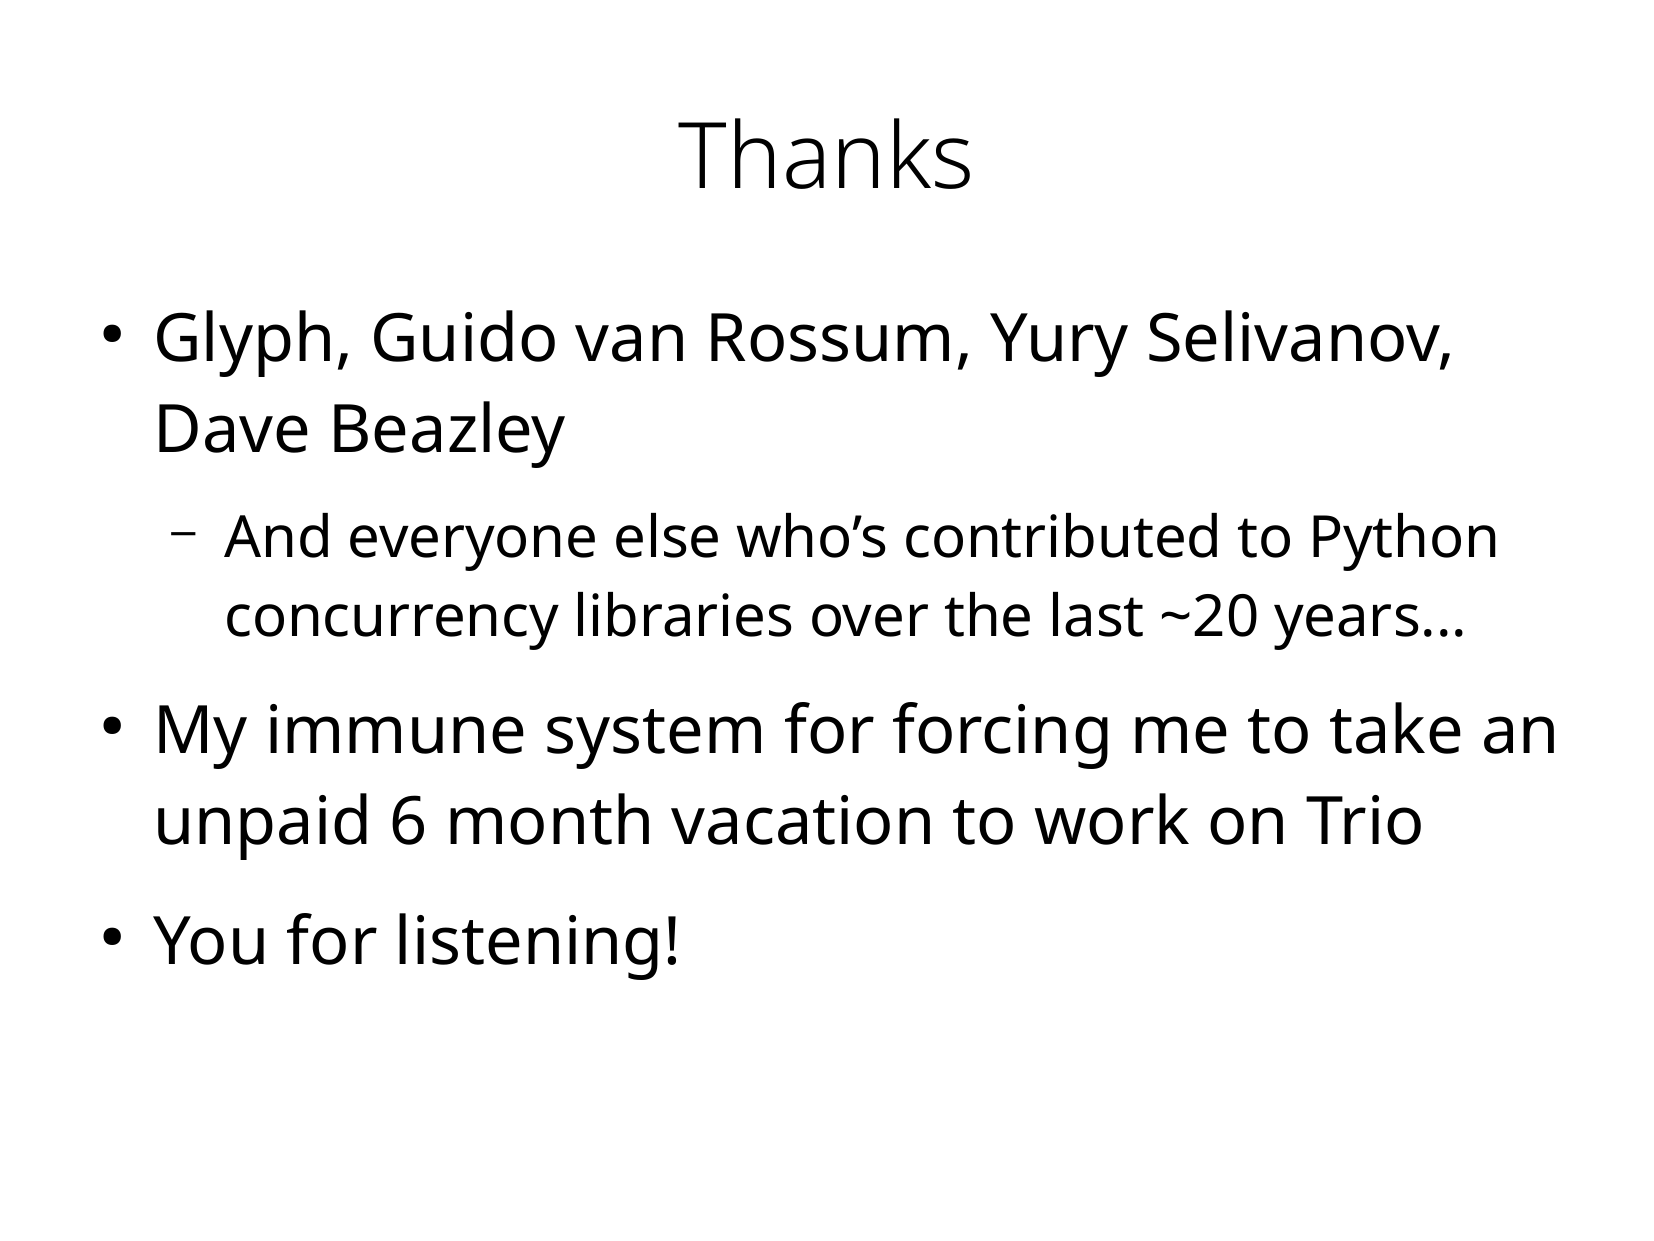

# Thanks
Glyph, Guido van Rossum, Yury Selivanov, Dave Beazley
And everyone else who’s contributed to Python concurrency libraries over the last ~20 years...
My immune system for forcing me to take an unpaid 6 month vacation to work on Trio
You for listening!